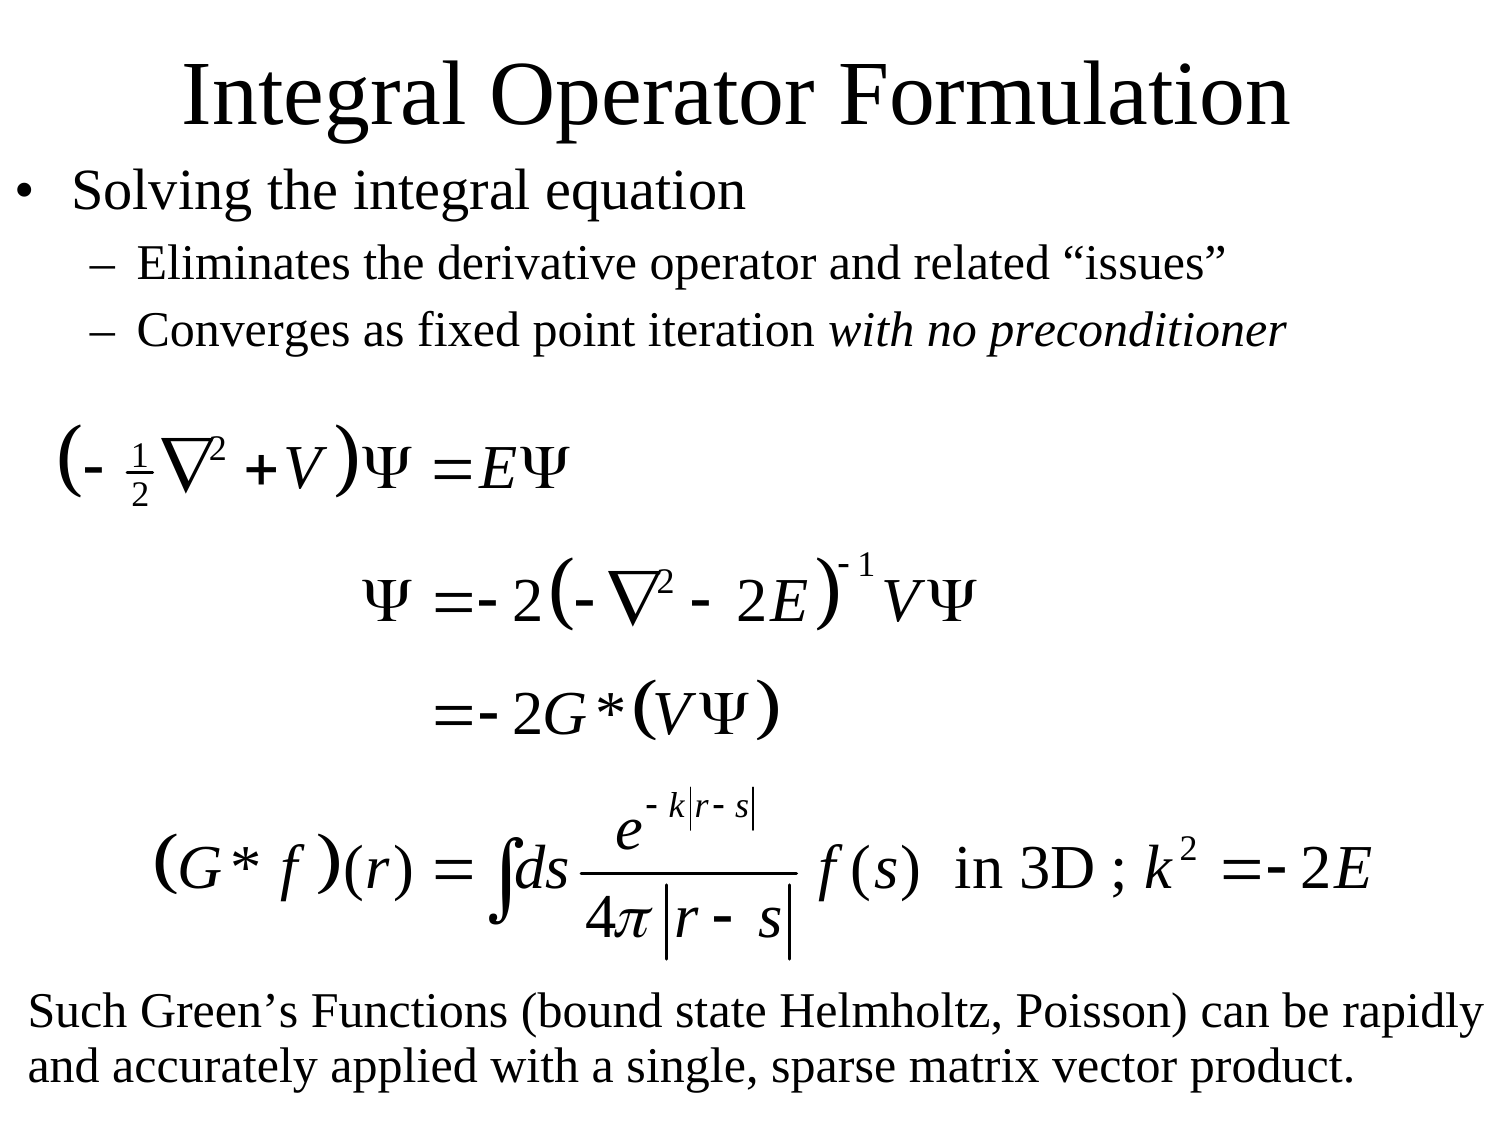

# Integral Operator Formulation
Solving the integral equation
Eliminates the derivative operator and related “issues”
Converges as fixed point iteration with no preconditioner
Such Green’s Functions (bound state Helmholtz, Poisson) can be rapidly
and accurately applied with a single, sparse matrix vector product.